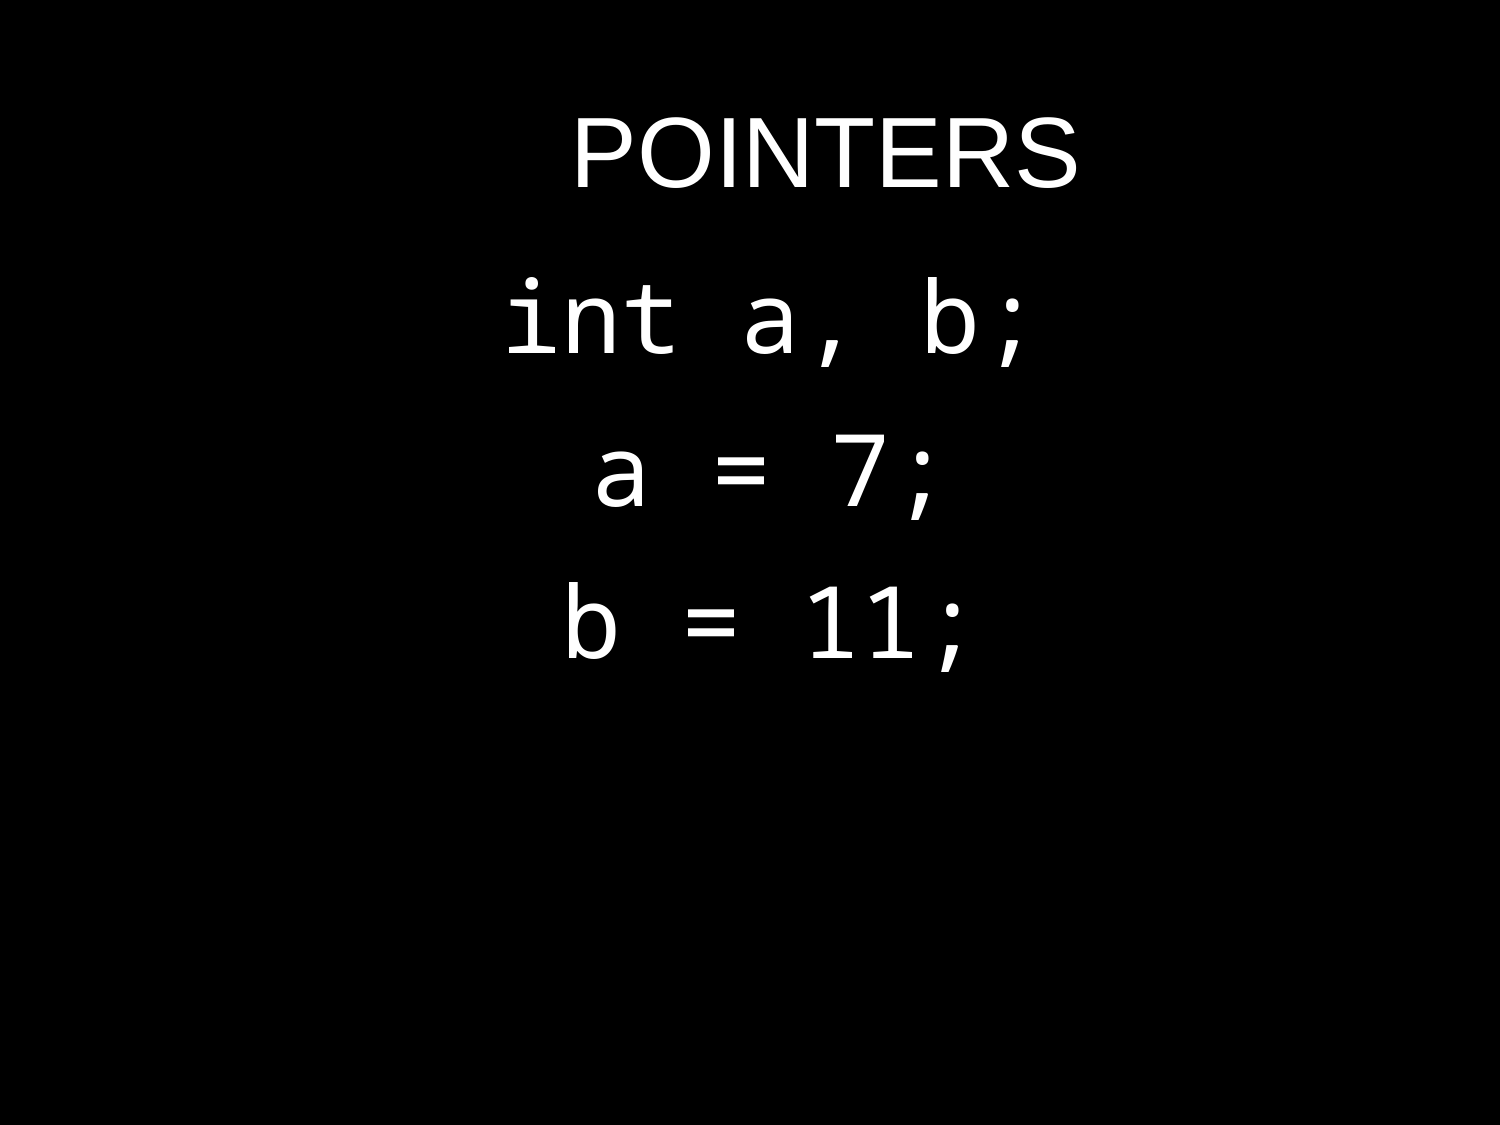

# POINTERS
int a, b;
a = 7;
b = 11;